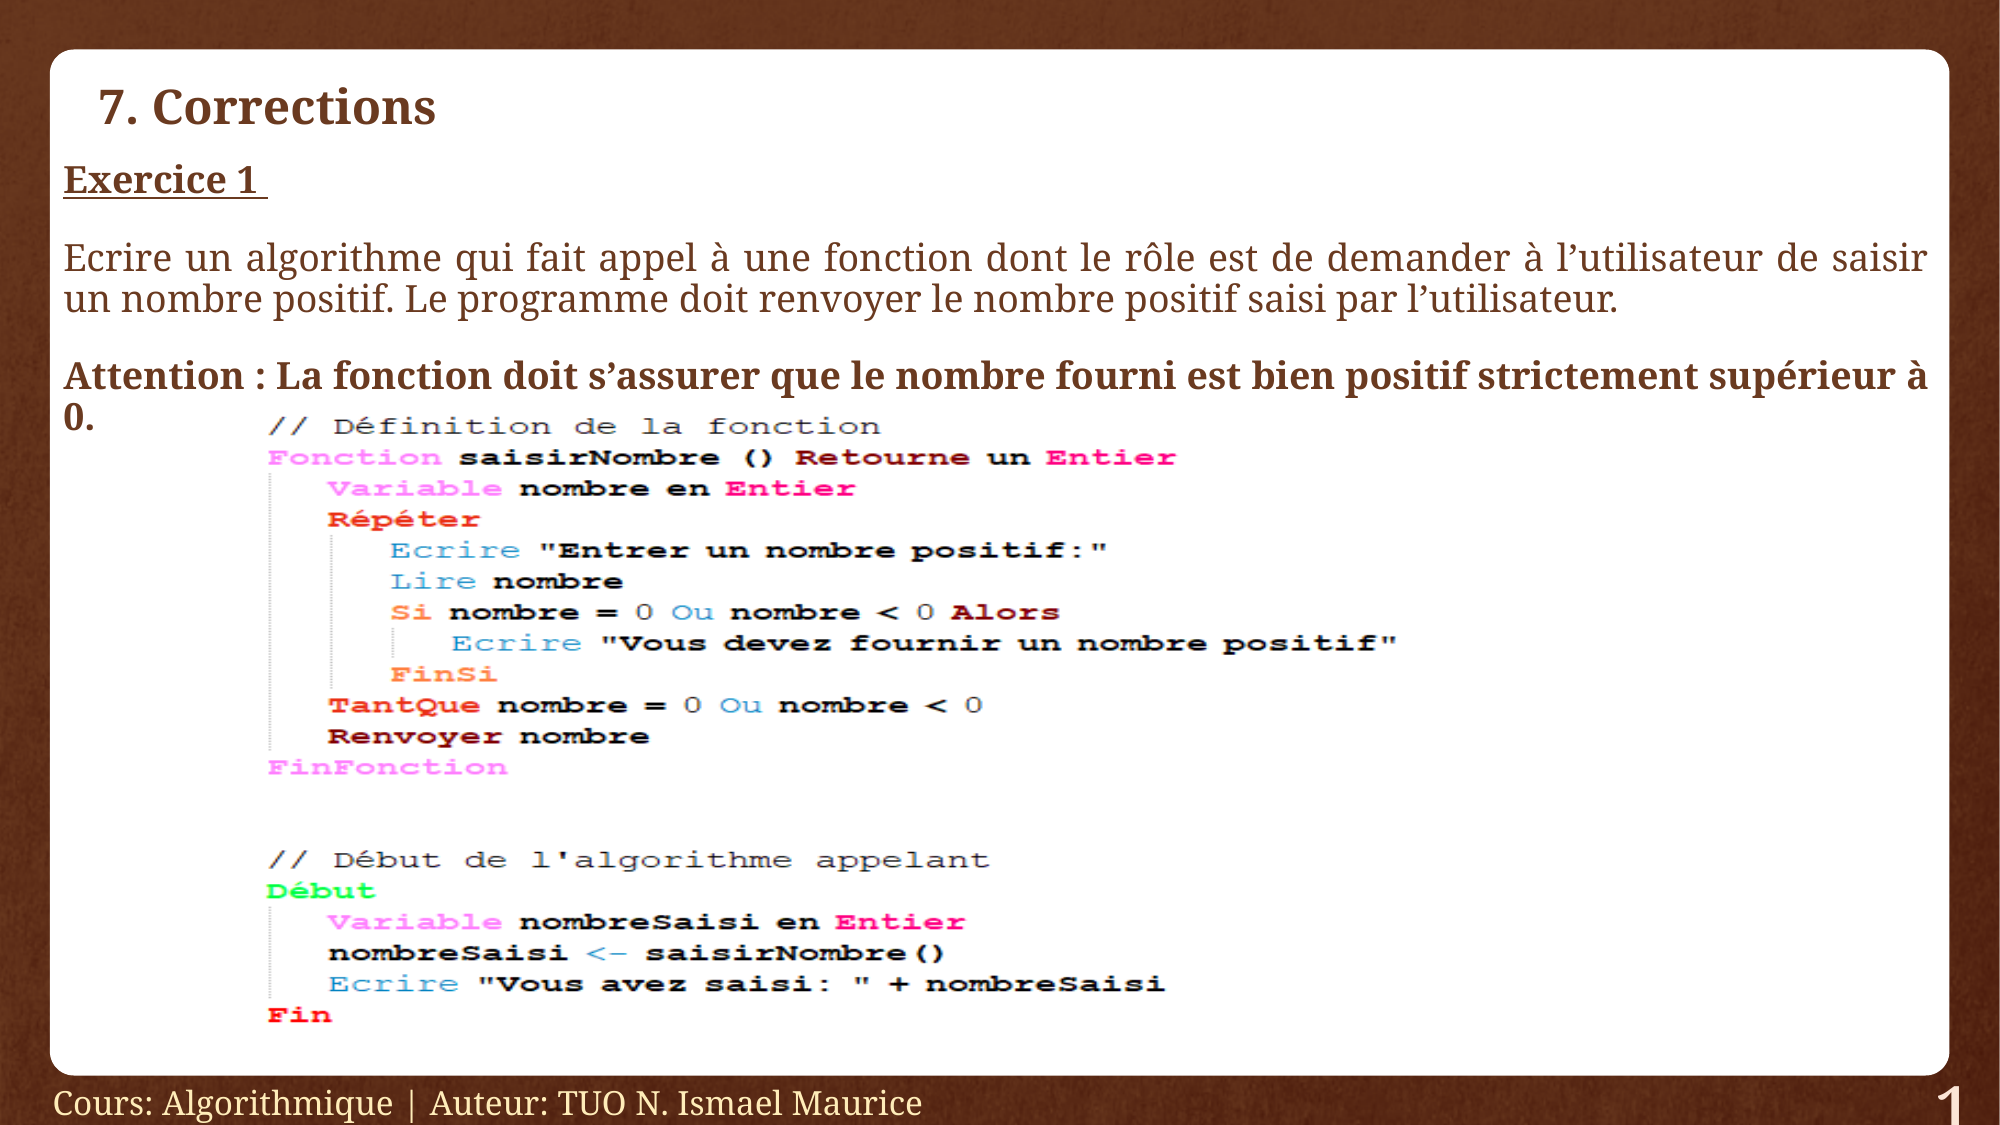

# 7. Corrections
Exercice 1
Ecrire un algorithme qui fait appel à une fonction dont le rôle est de demander à l’utilisateur de saisir un nombre positif. Le programme doit renvoyer le nombre positif saisi par l’utilisateur.
Attention : La fonction doit s’assurer que le nombre fourni est bien positif strictement supérieur à 0.
Cours: Algorithmique | Auteur: TUO N. Ismael Maurice